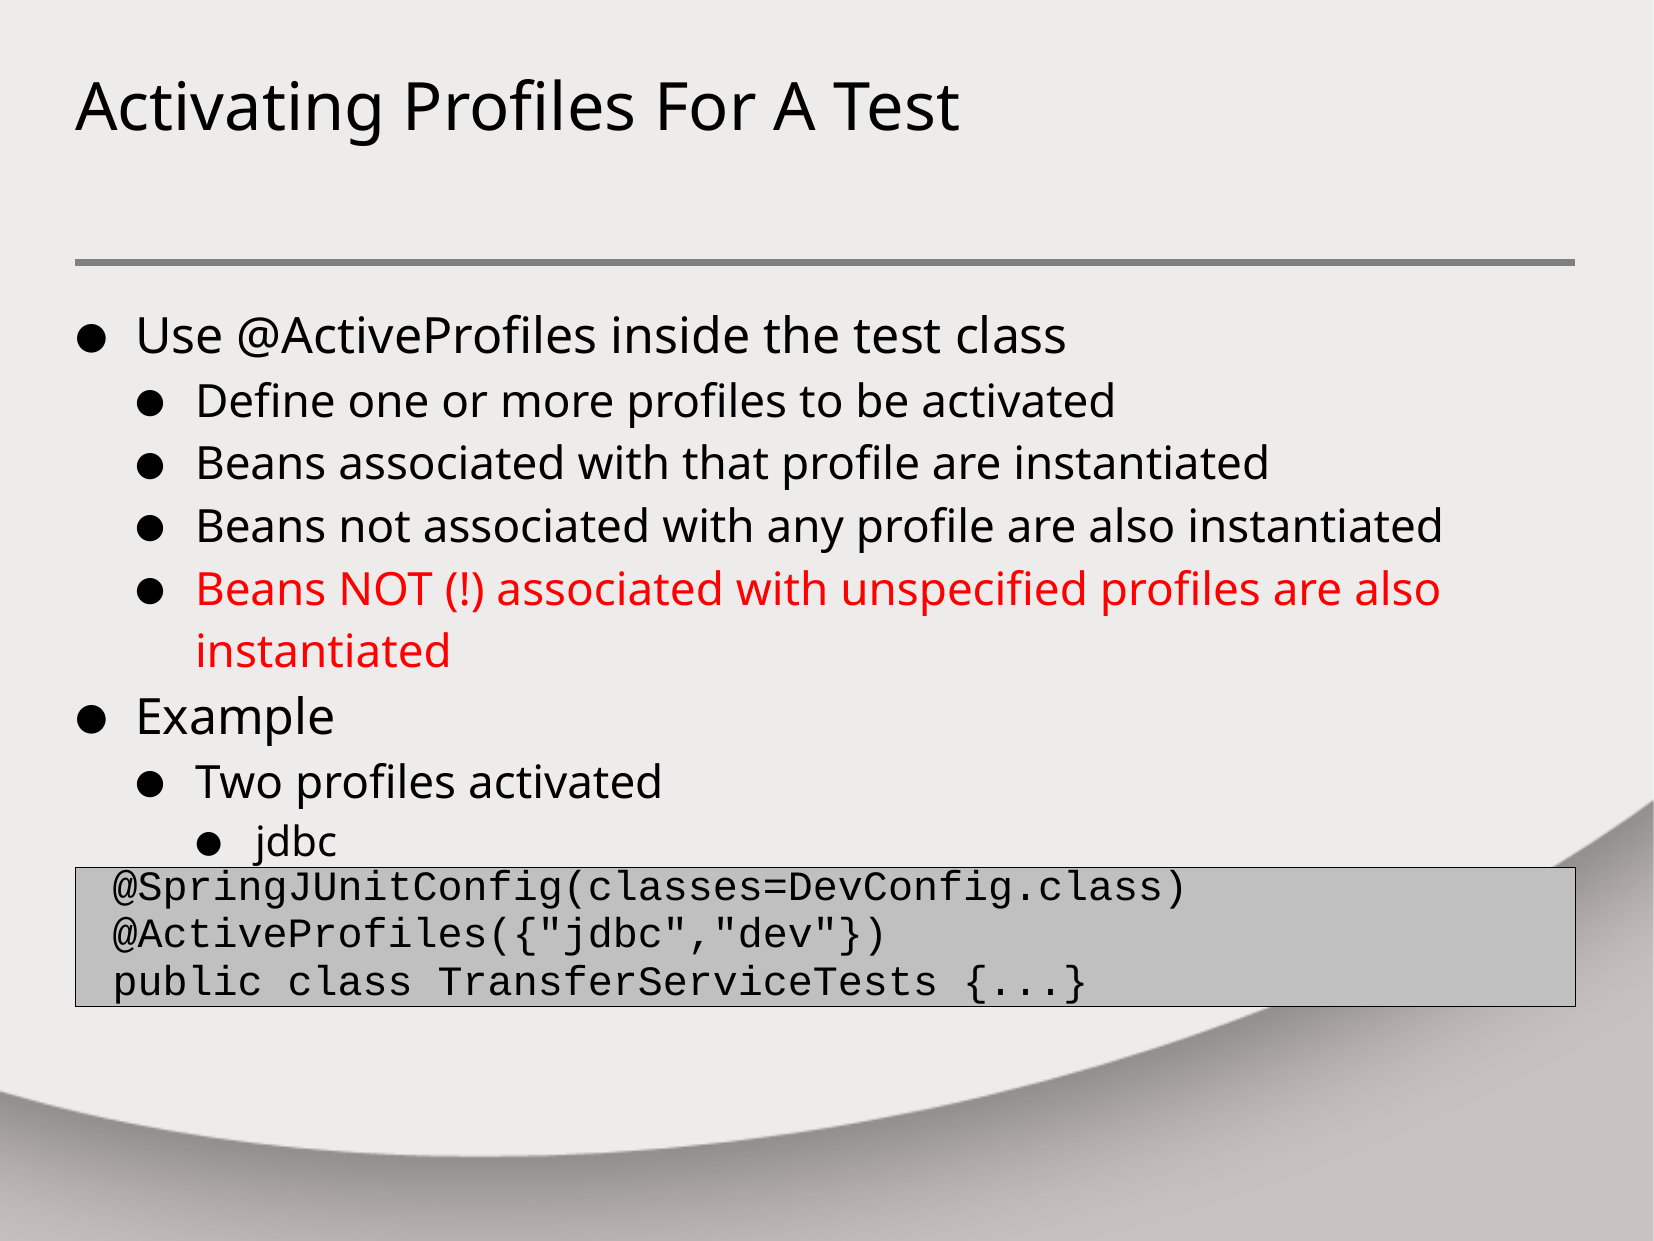

# Activating Profiles For A Test
Use @ActiveProfiles inside the test class
Define one or more profiles to be activated
Beans associated with that profile are instantiated
Beans not associated with any profile are also instantiated
Beans NOT (!) associated with unspecified profiles are also instantiated
Example
Two profiles activated
jdbc
dev
@SpringJUnitConfig(classes=DevConfig.class)
@ActiveProfiles({"jdbc","dev"})
public class TransferServiceTests {...}